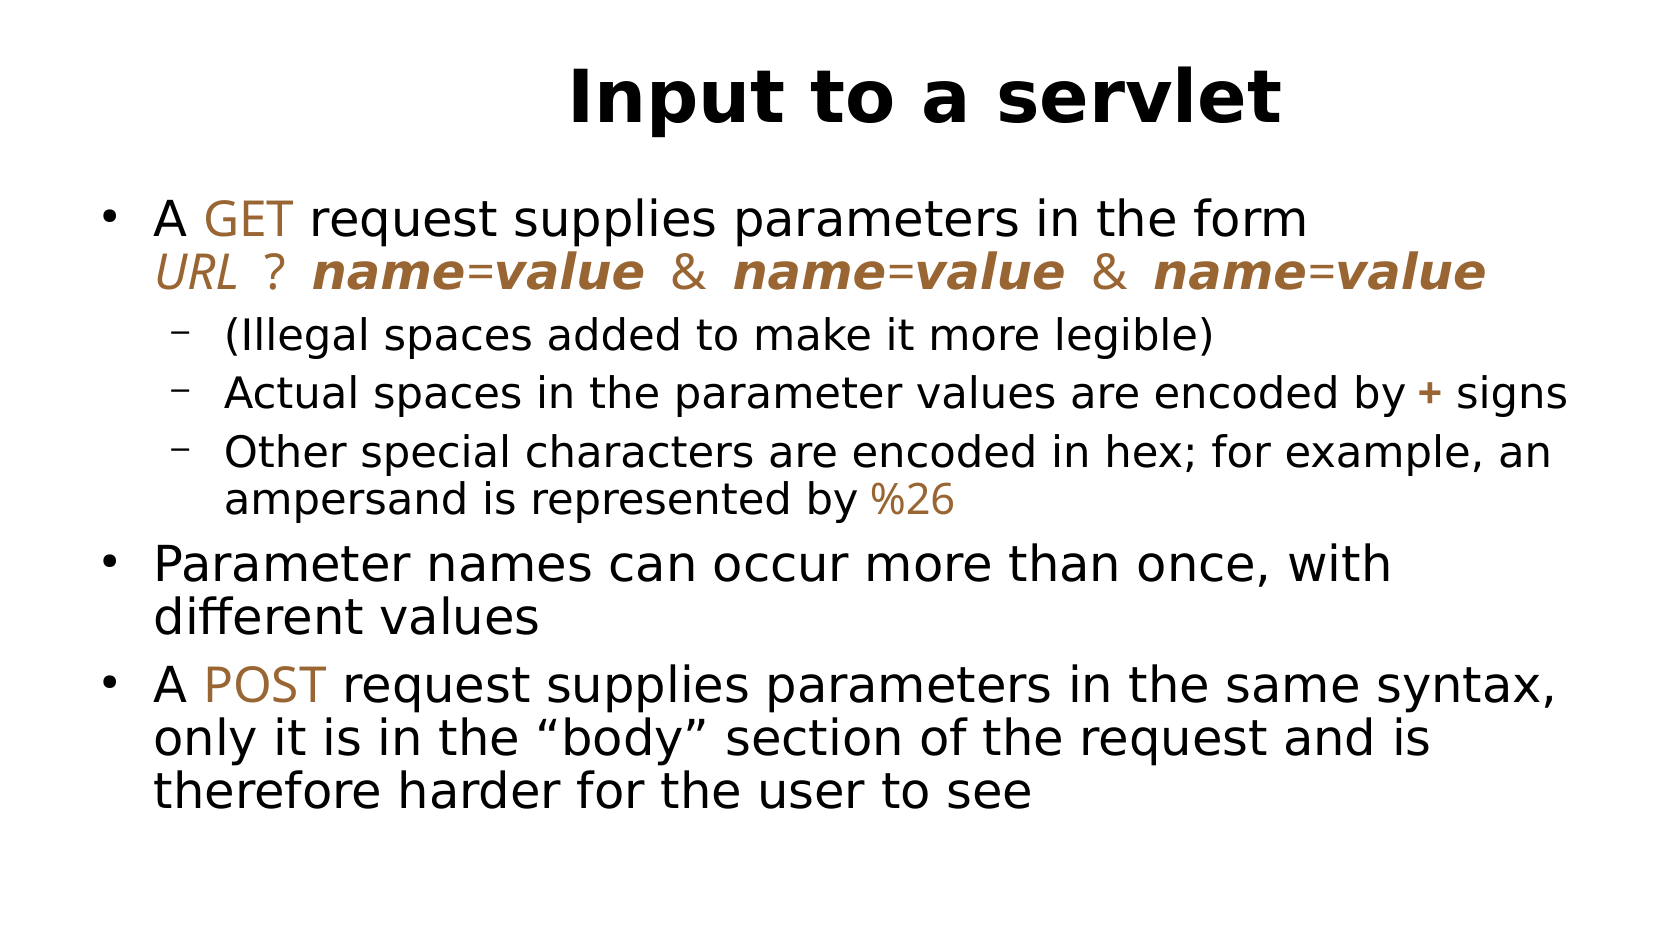

# Input to a servlet
A GET request supplies parameters in the form
URL ? name=value & name=value & name=value
(Illegal spaces added to make it more legible)
Actual spaces in the parameter values are encoded by + signs
Other special characters are encoded in hex; for example, an ampersand is represented by %26
Parameter names can occur more than once, with different values
A POST request supplies parameters in the same syntax, only it is in the “body” section of the request and is therefore harder for the user to see